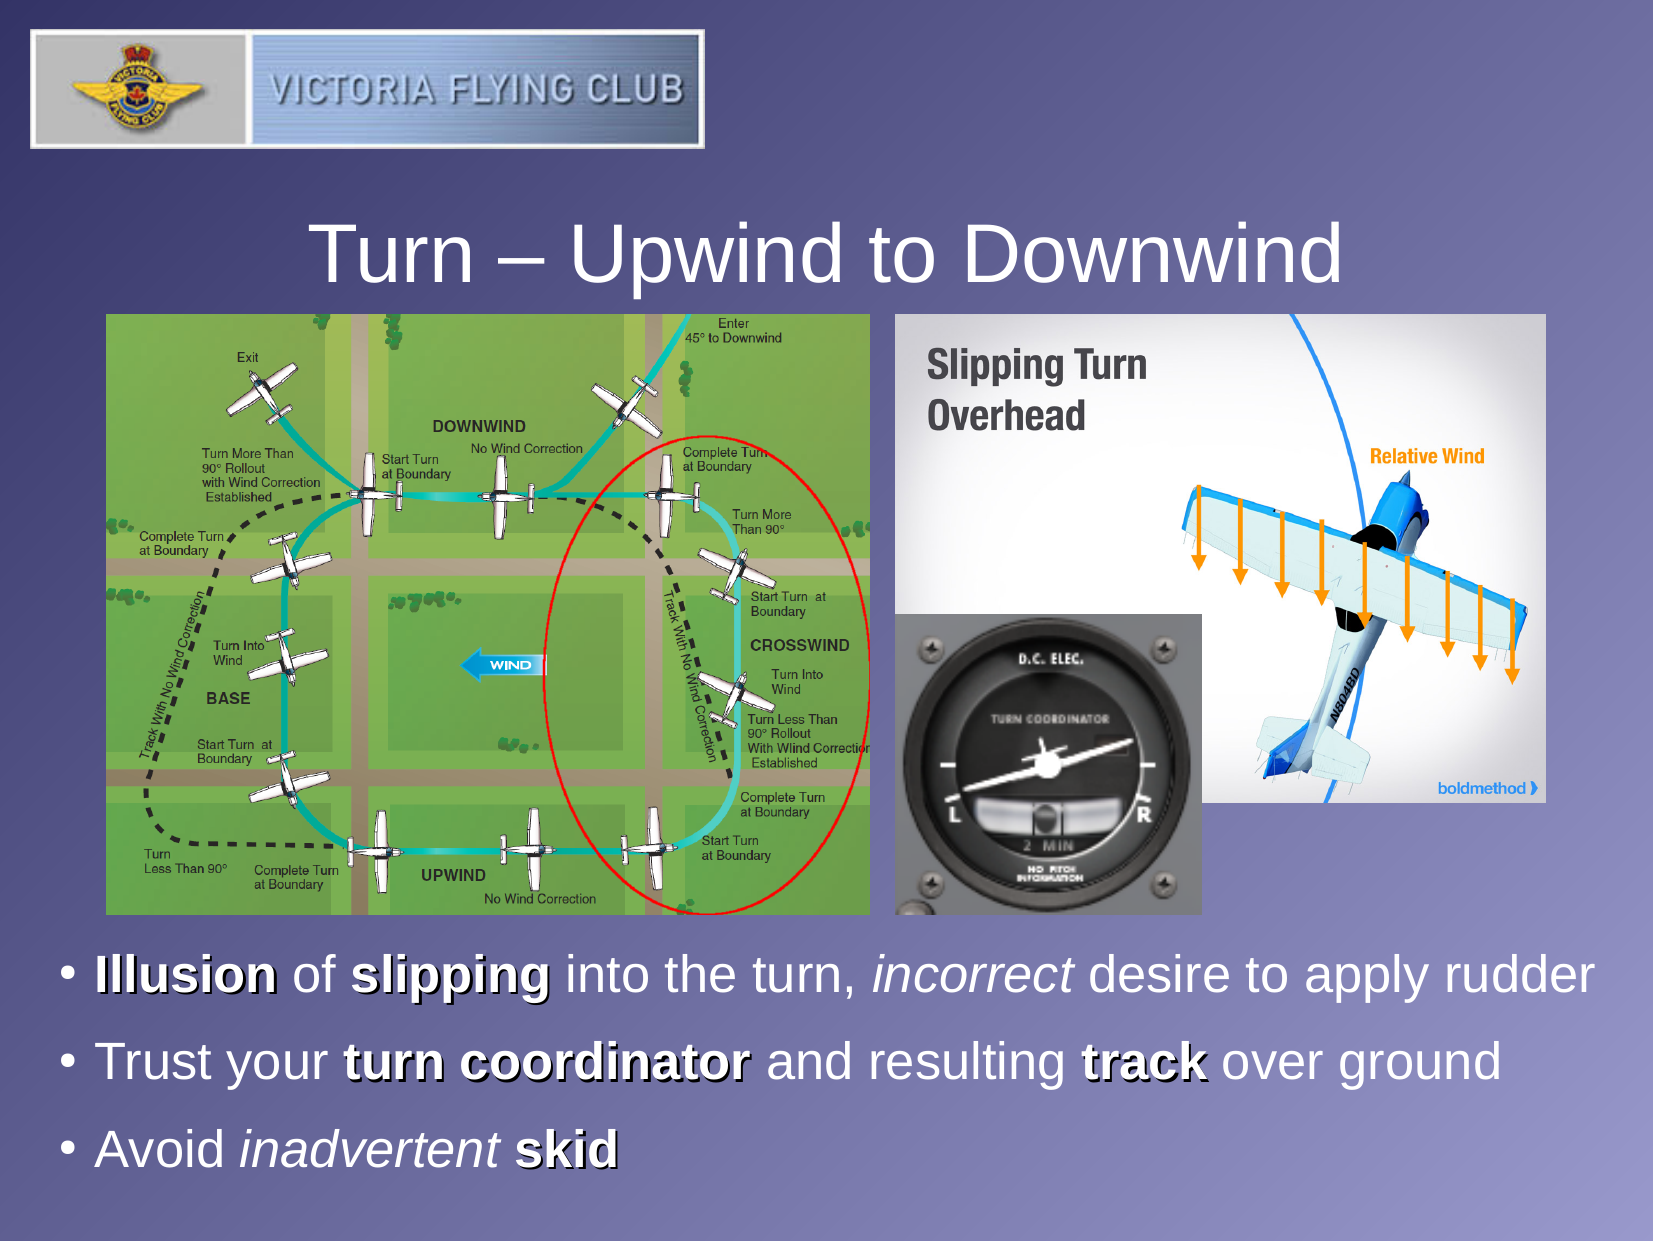

# Turn – Upwind to Downwind
Illusion of slipping into the turn, incorrect desire to apply rudder
Trust your turn coordinator and resulting track over ground
Avoid inadvertent skid